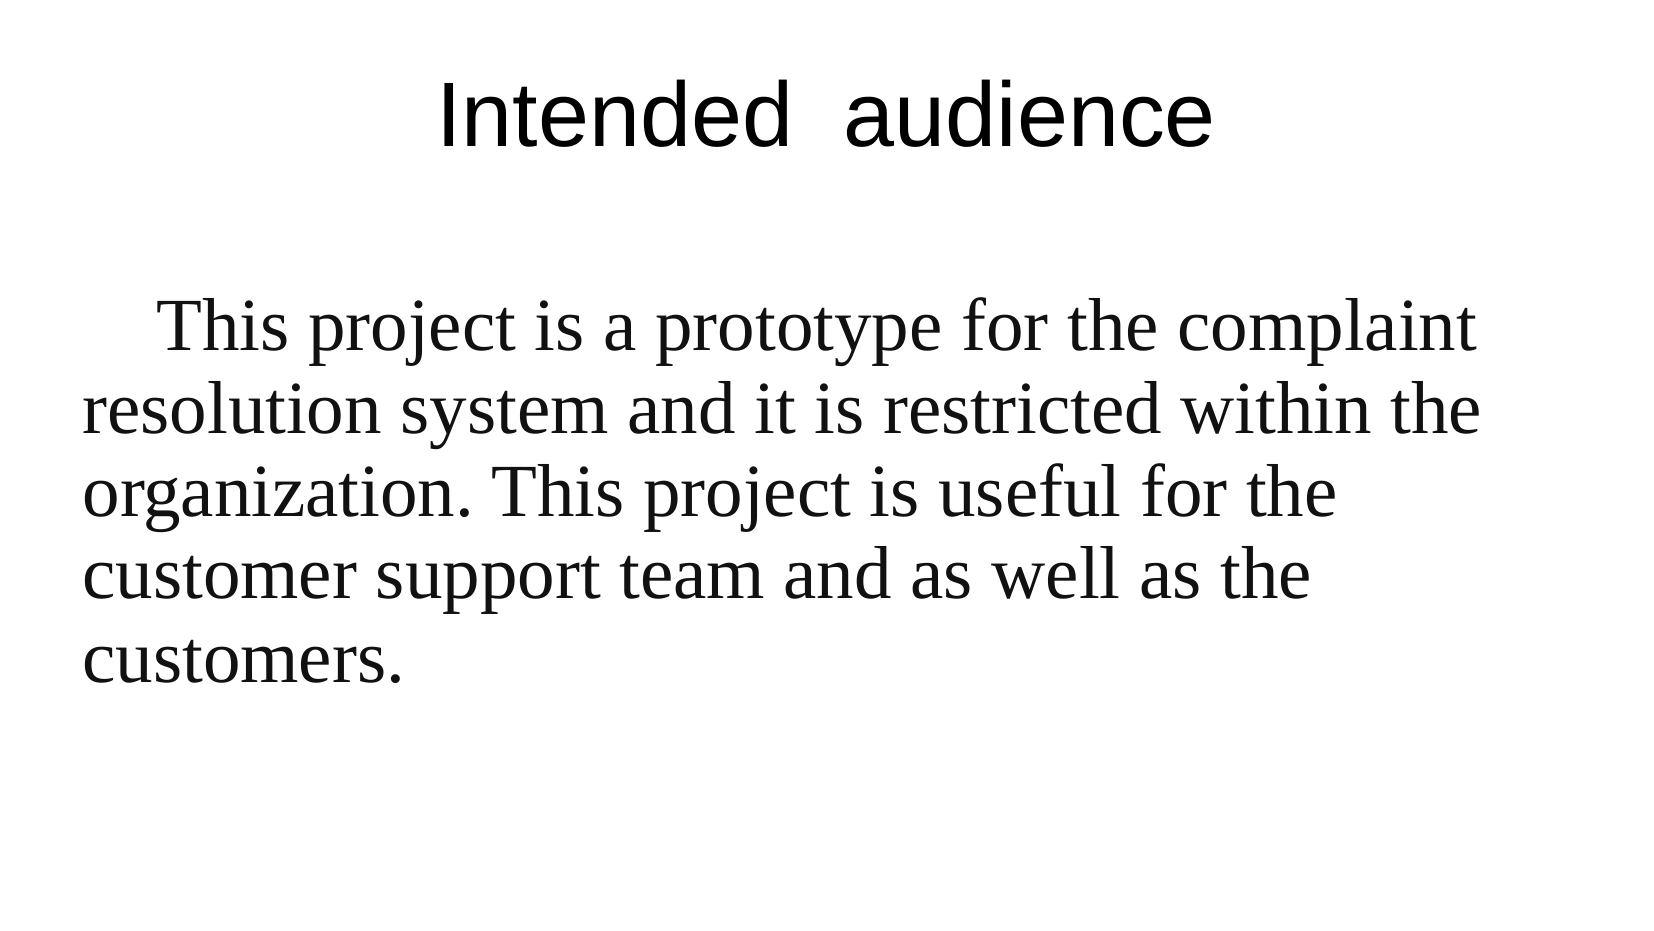

# Intended audience
	This project is a prototype for the complaint resolution system and it is restricted within the organization. This project is useful for the customer support team and as well as the customers.